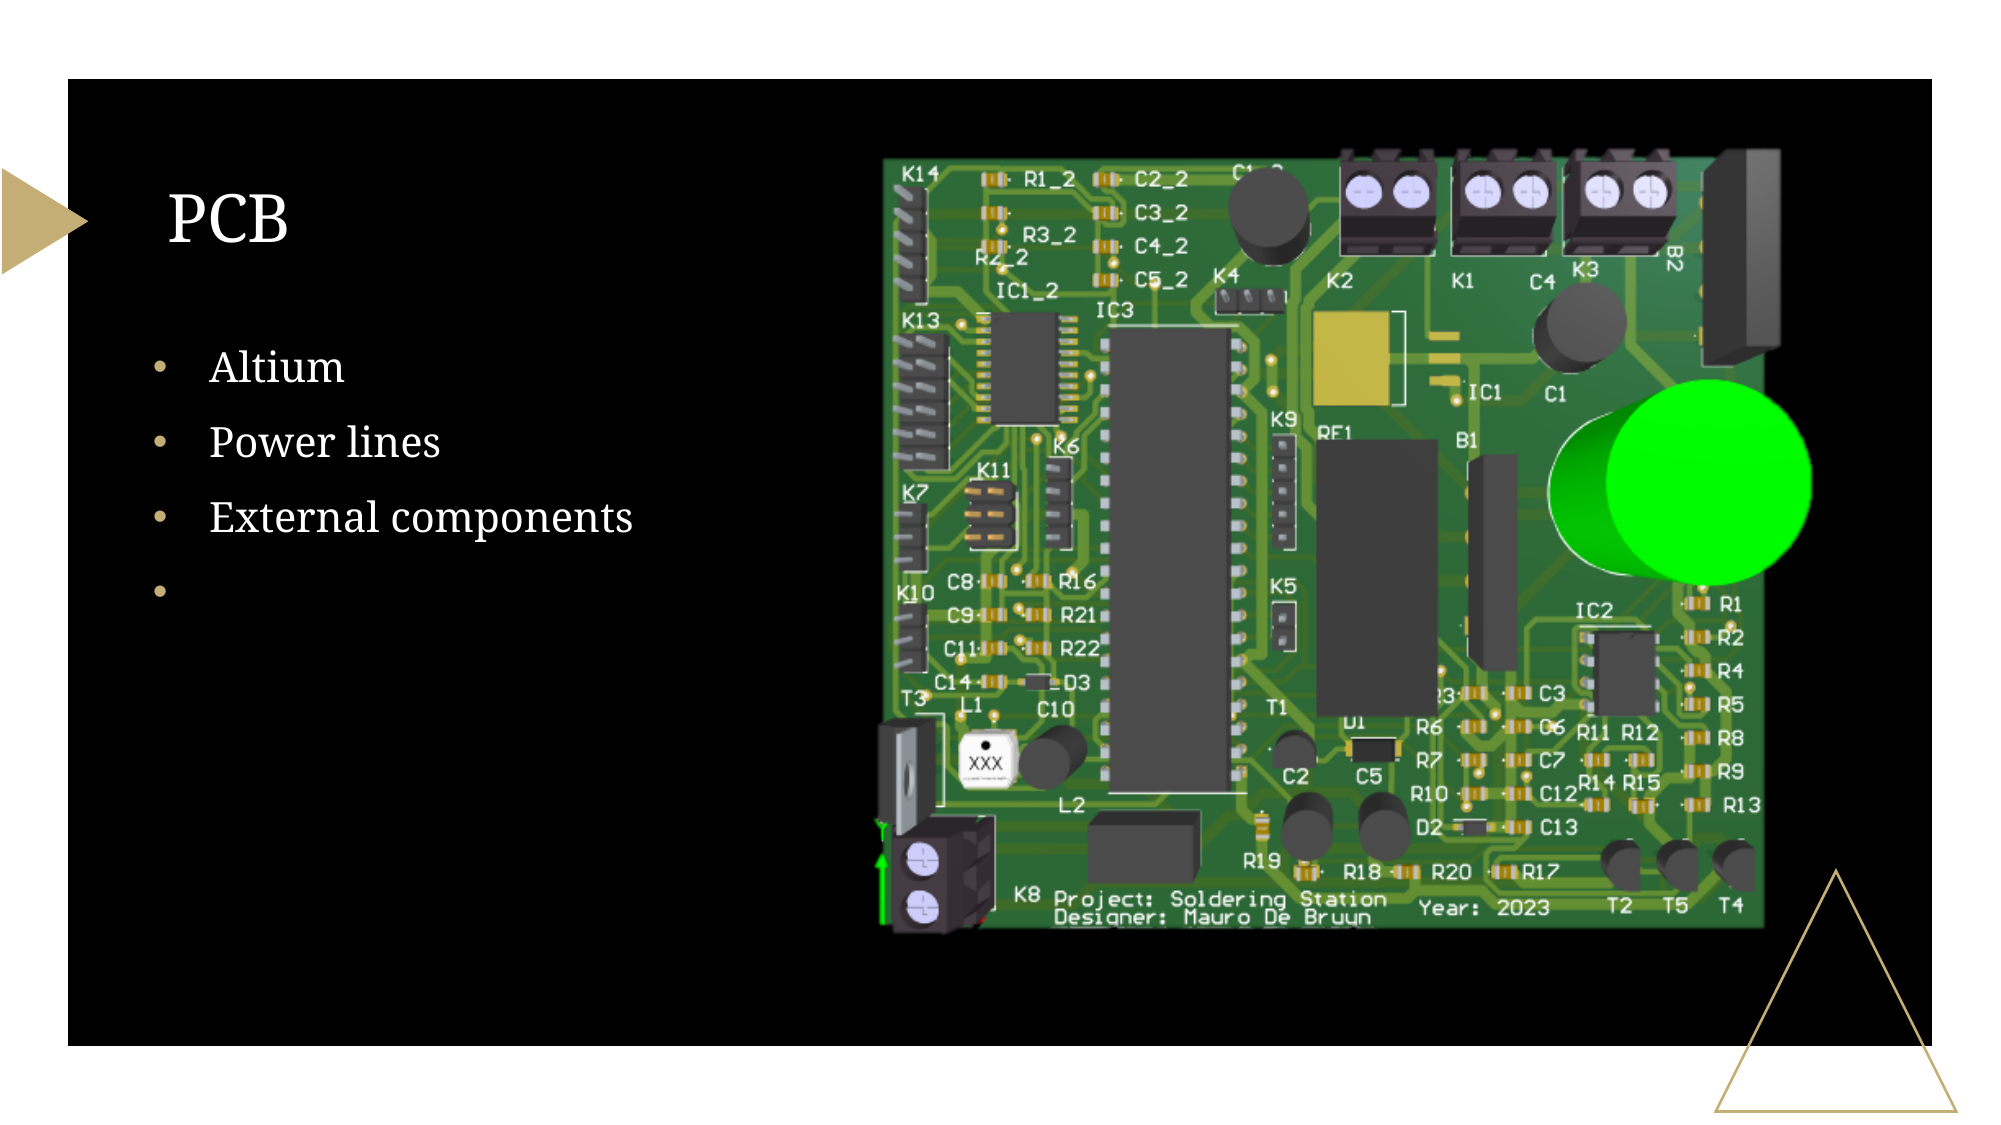

PCB
# Altium
Power lines
External components